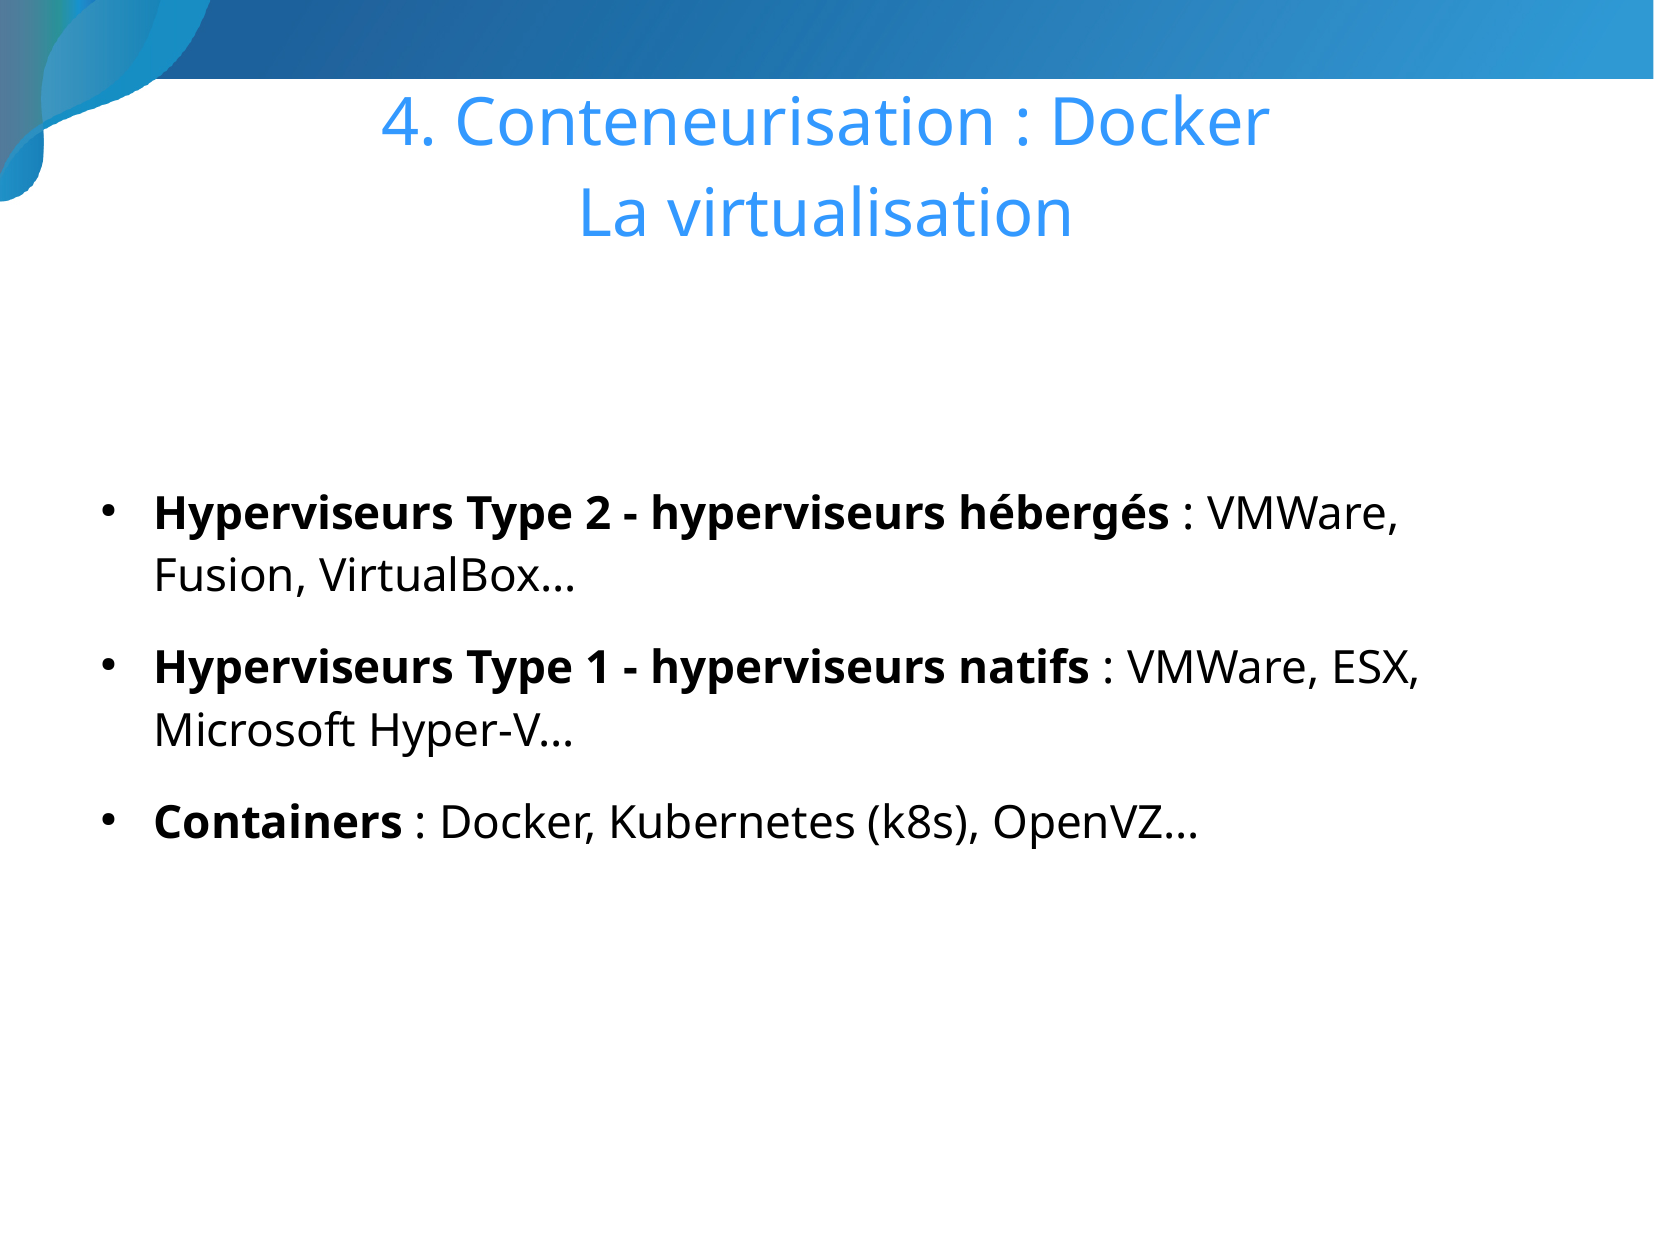

# 4. Conteneurisation : Docker La virtualisation
Hyperviseurs Type 2 - hyperviseurs hébergés : VMWare, Fusion, VirtualBox…
Hyperviseurs Type 1 - hyperviseurs natifs : VMWare, ESX, Microsoft Hyper-V…
Containers : Docker, Kubernetes (k8s), OpenVZ…